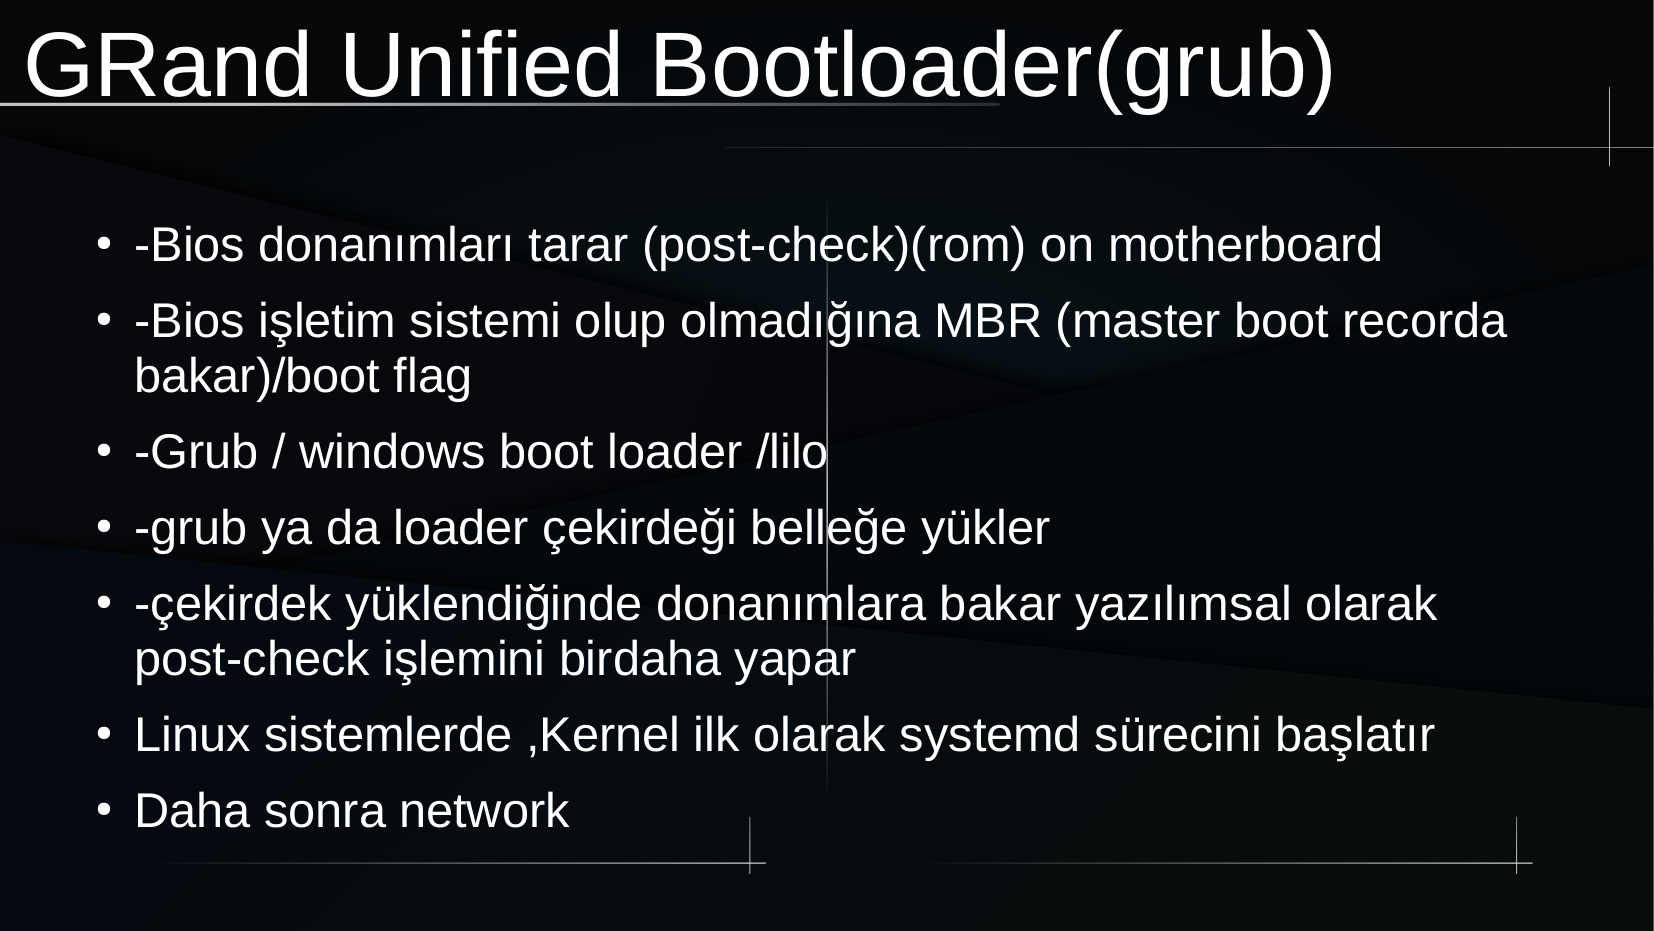

# GRand Unified Bootloader(grub)
-Bios donanımları tarar (post-check)(rom) on motherboard
-Bios işletim sistemi olup olmadığına MBR (master boot recorda bakar)/boot flag
-Grub / windows boot loader /lilo
-grub ya da loader çekirdeği belleğe yükler
-çekirdek yüklendiğinde donanımlara bakar yazılımsal olarak post-check işlemini birdaha yapar
Linux sistemlerde ,Kernel ilk olarak systemd sürecini başlatır
Daha sonra network